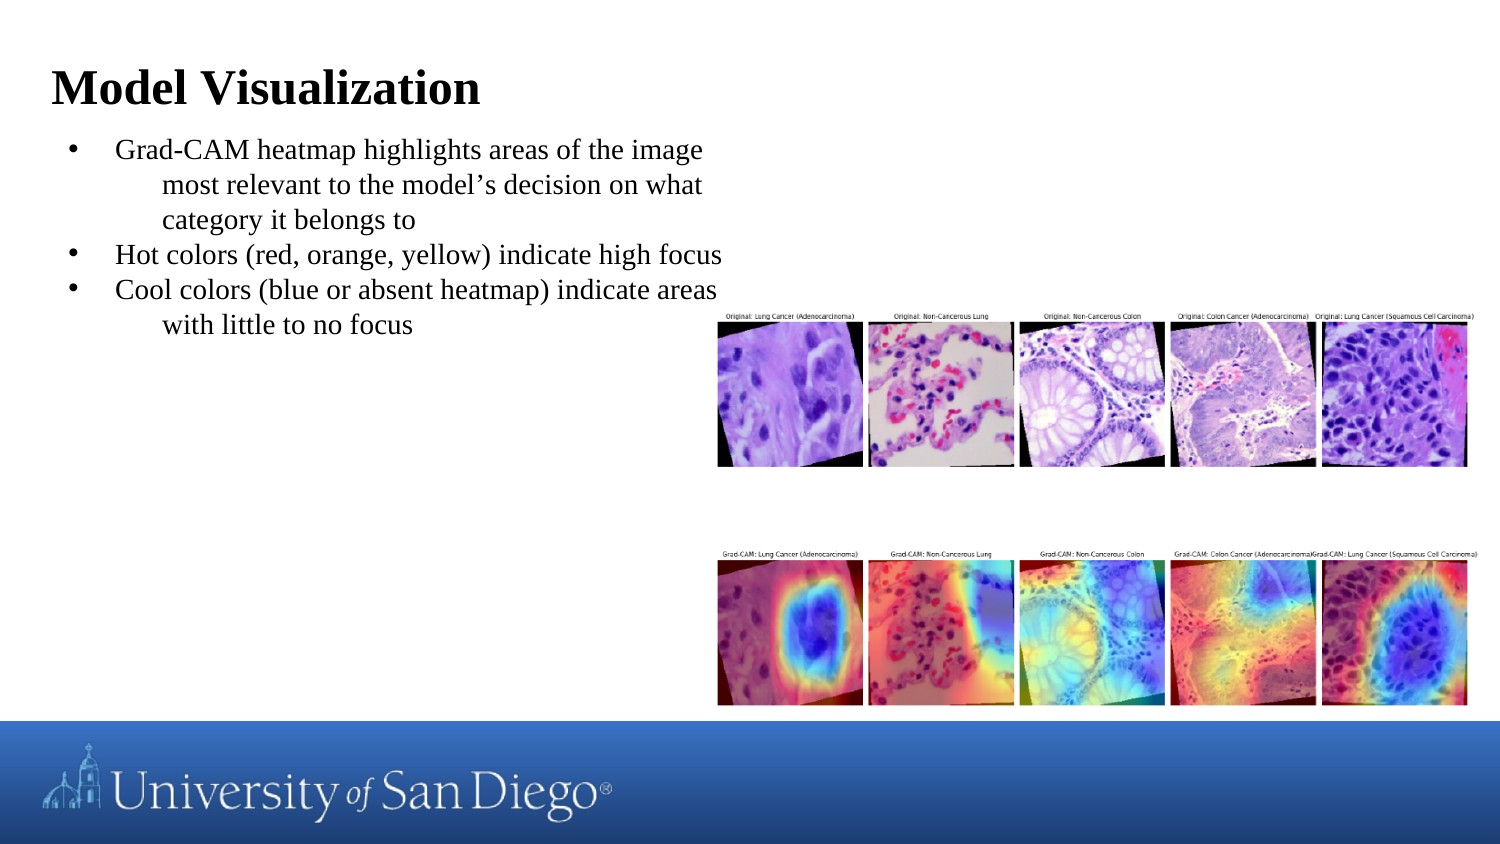

Model Visualization
Grad-CAM heatmap highlights areas of the image most relevant to the model’s decision on what category it belongs to
Hot colors (red, orange, yellow) indicate high focus
Cool colors (blue or absent heatmap) indicate areas with little to no focus